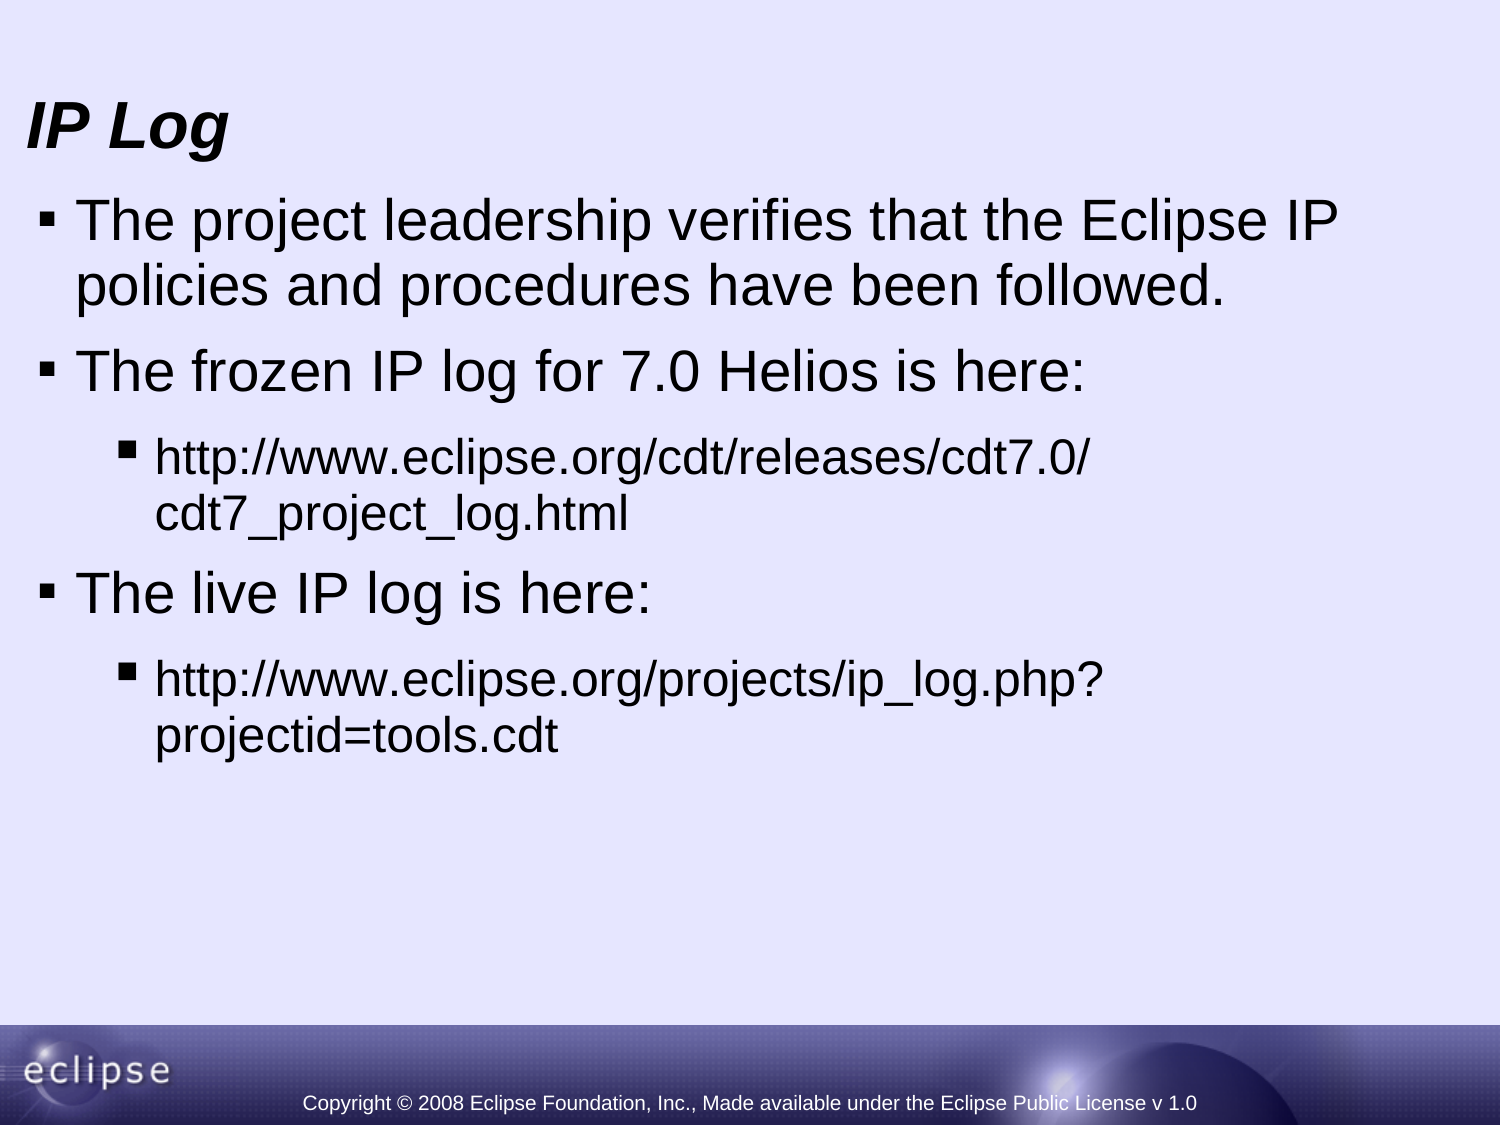

# IP Log
The project leadership verifies that the Eclipse IP policies and procedures have been followed.
The frozen IP log for 7.0 Helios is here:
http://www.eclipse.org/cdt/releases/cdt7.0/cdt7_project_log.html
The live IP log is here:
http://www.eclipse.org/projects/ip_log.php?projectid=tools.cdt